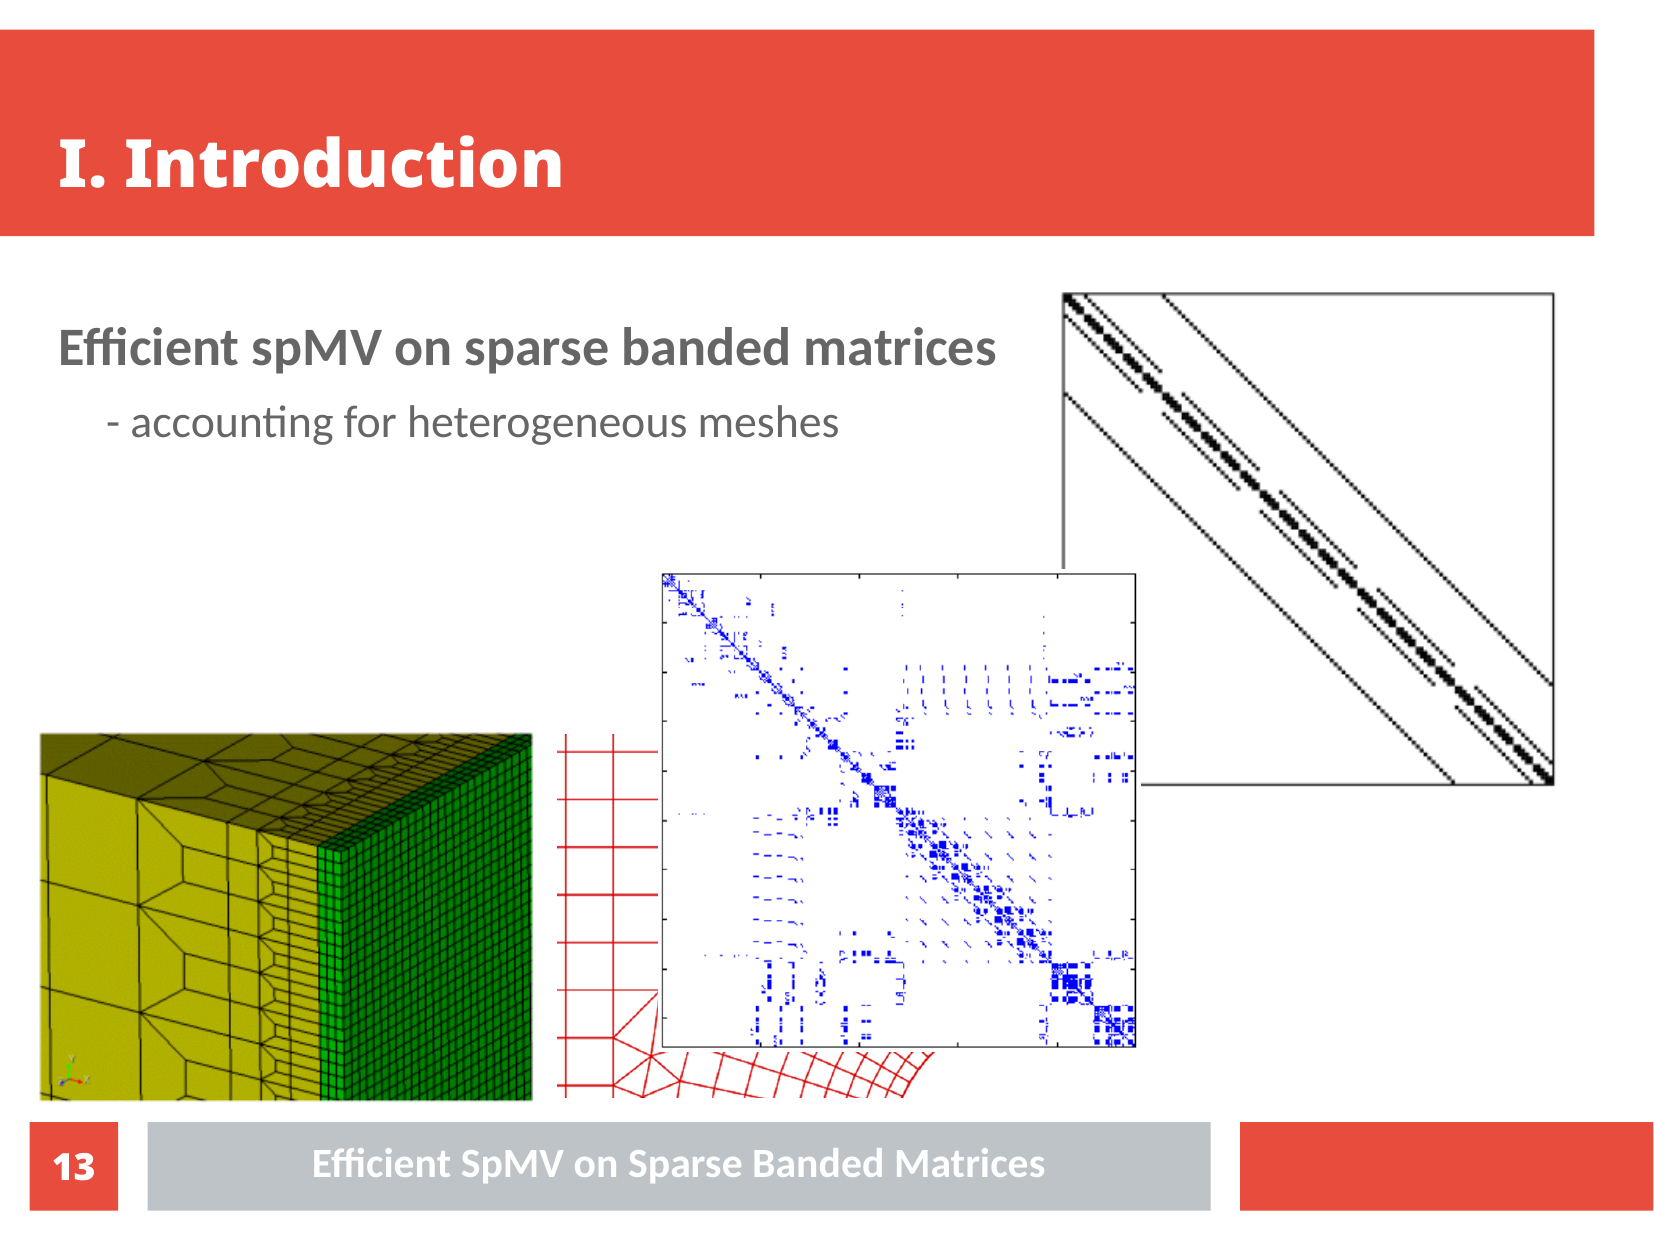

# I. Introduction
Efficient spMV on sparse banded matrices
- accounting for heterogeneous meshes
13
Efficient SpMV on Sparse Banded Matrices